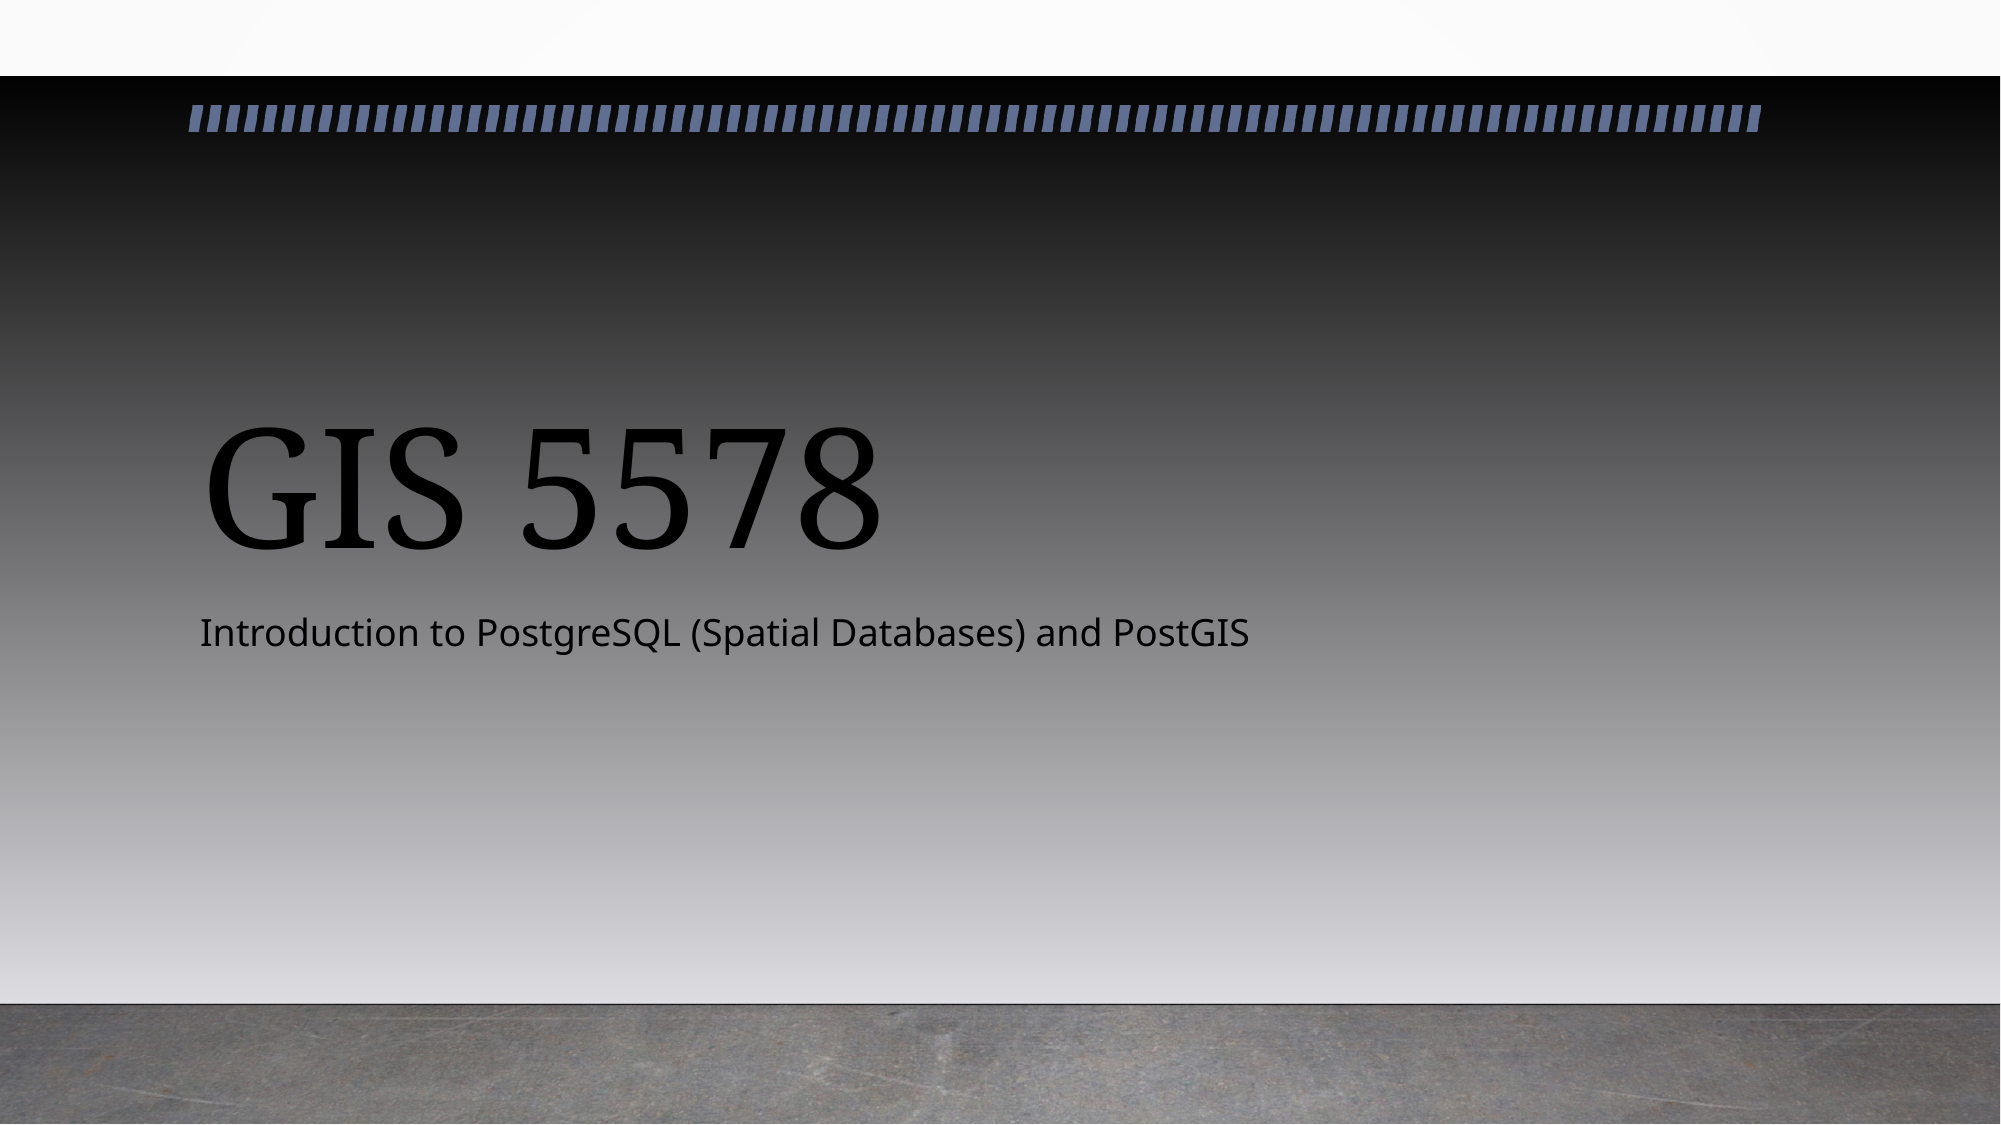

# GIS 5578
Introduction to PostgreSQL (Spatial Databases) and PostGIS